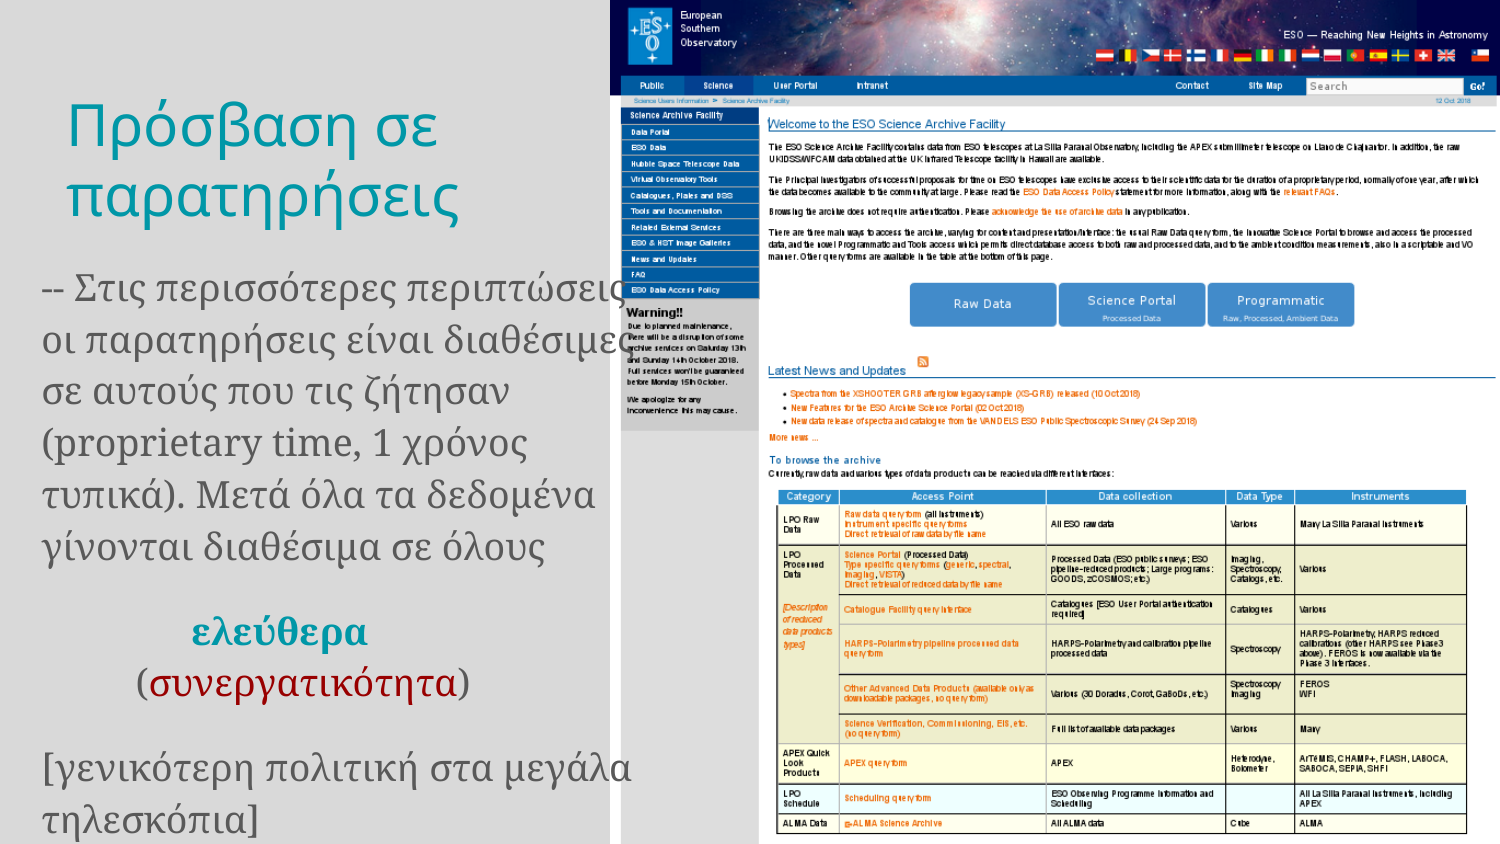

# Πρόσβαση σε παρατηρήσεις
-- Στις περισσότερες περιπτώσεις
οι παρατηρήσεις είναι διαθέσιμες
σε αυτούς που τις ζήτησαν
(proprietary time, 1 χρόνος
τυπικά). Μετά όλα τα δεδομένα
γίνονται διαθέσιμα σε όλους
ελεύθερα
 (συνεργατικότητα)
[γενικότερη πολιτική στα μεγάλα
τηλεσκόπια]